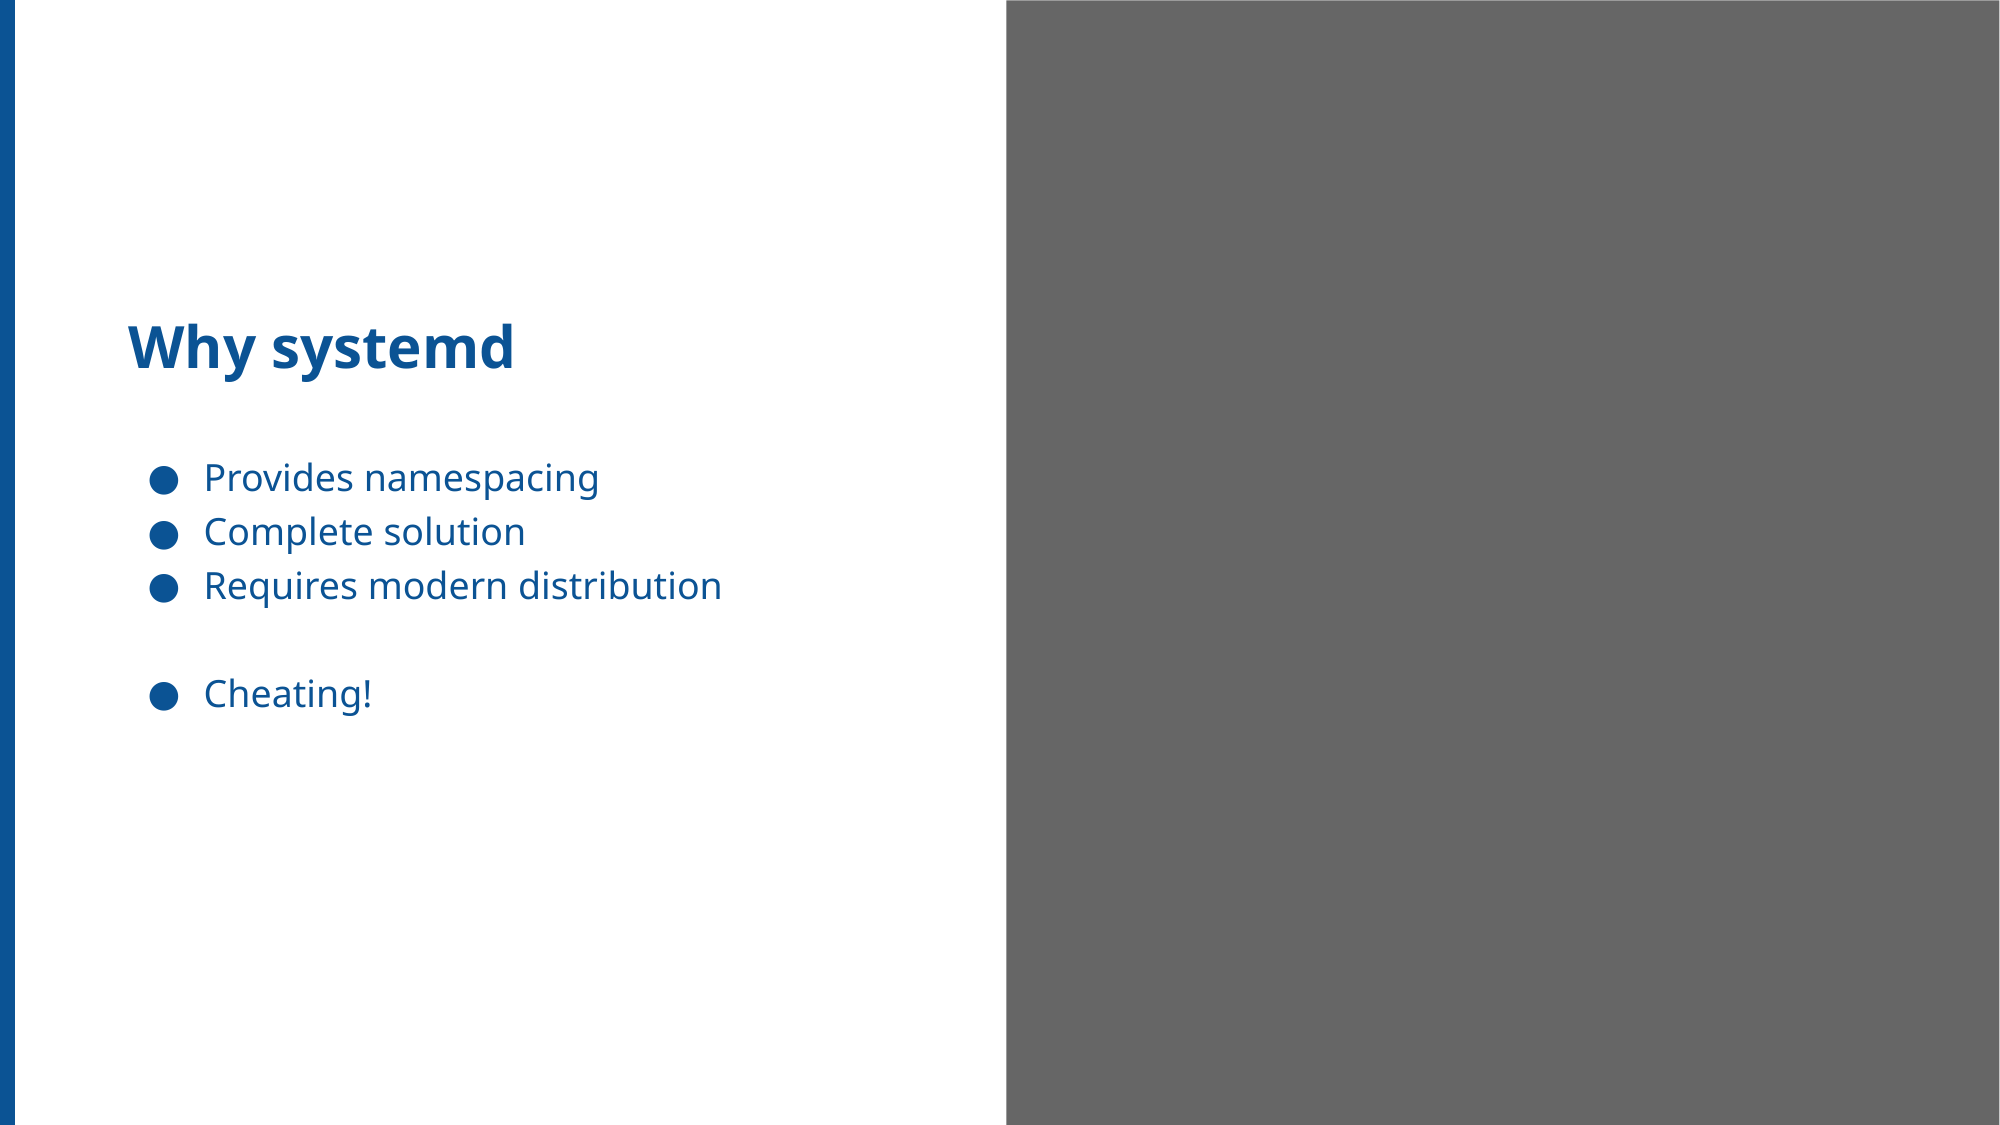

Why systemd
Provides namespacing
Complete solution
Requires modern distribution
Cheating!